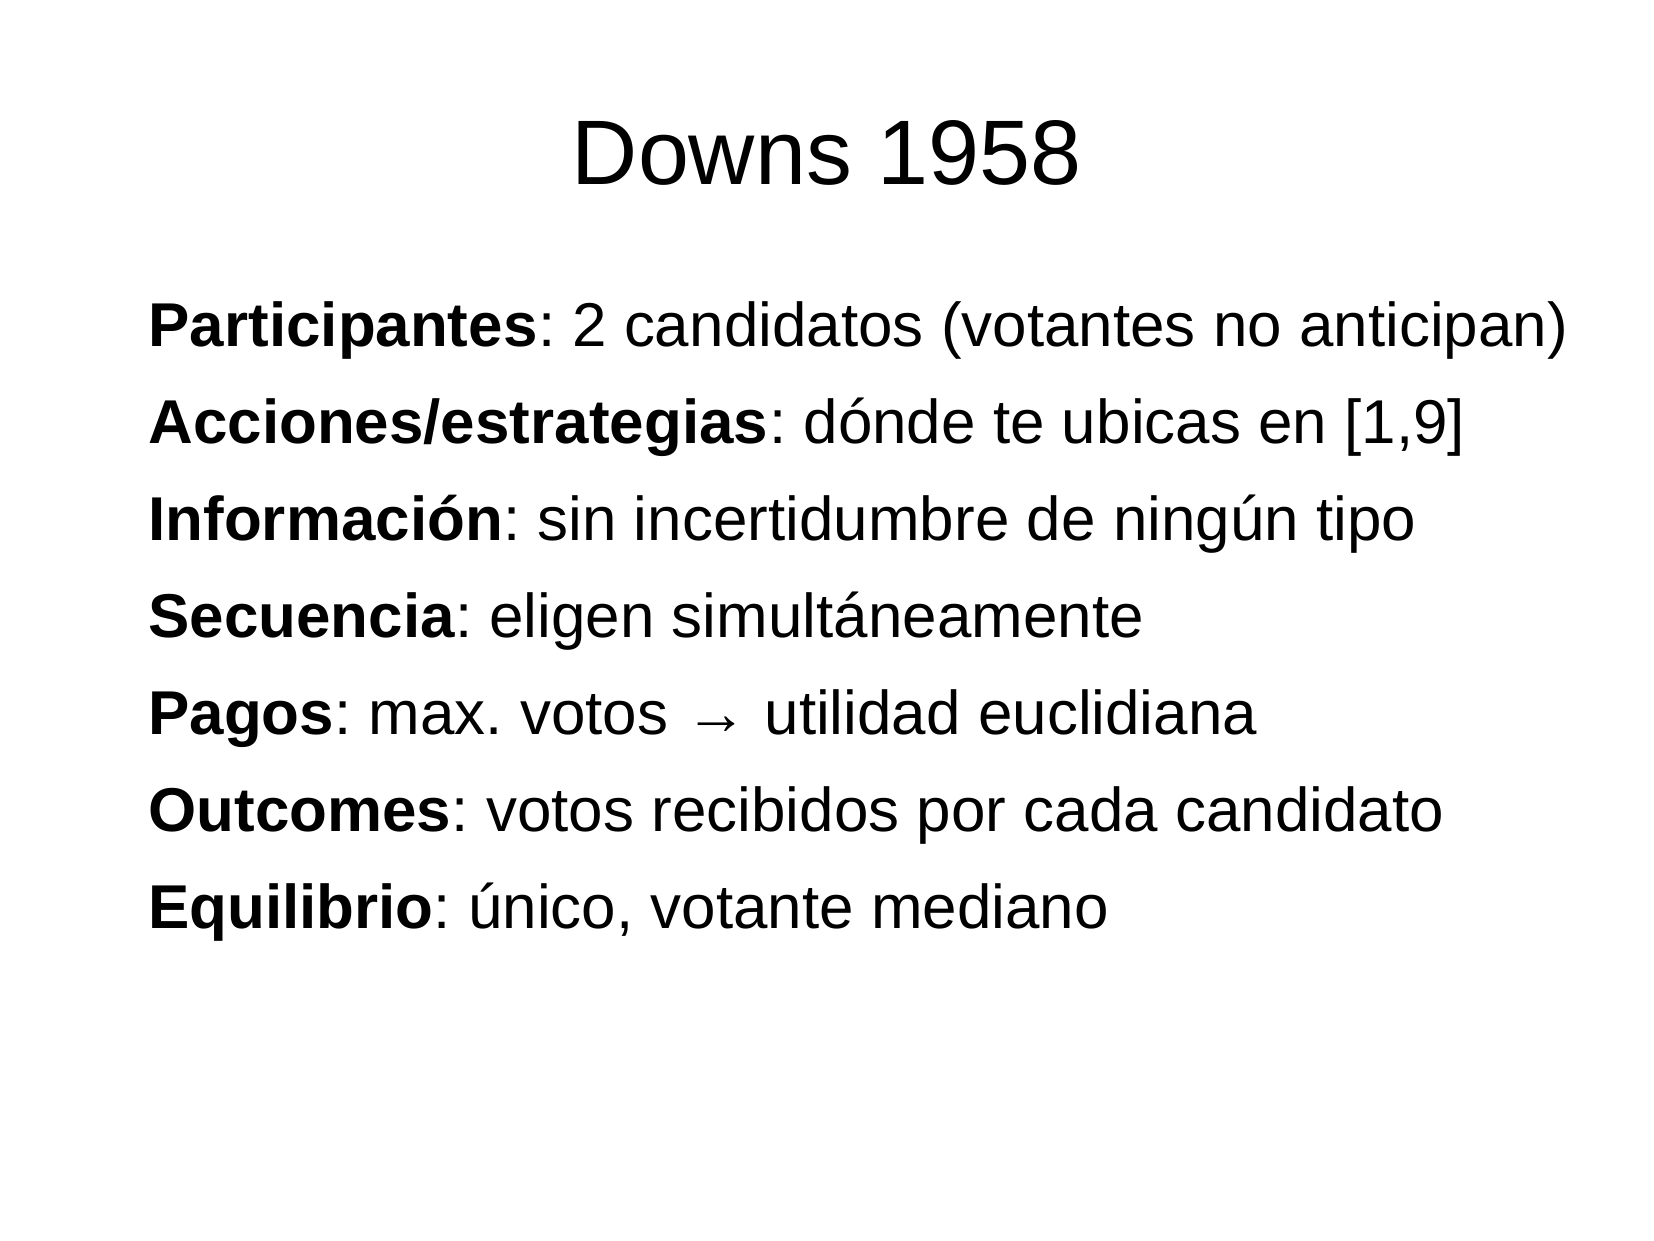

# Downs 1958
Participantes: 2 candidatos (votantes no anticipan)
Acciones/estrategias: dónde te ubicas en [1,9]
Información: sin incertidumbre de ningún tipo
Secuencia: eligen simultáneamente
Pagos: max. votos → utilidad euclidiana
Outcomes: votos recibidos por cada candidato
Equilibrio: único, votante mediano